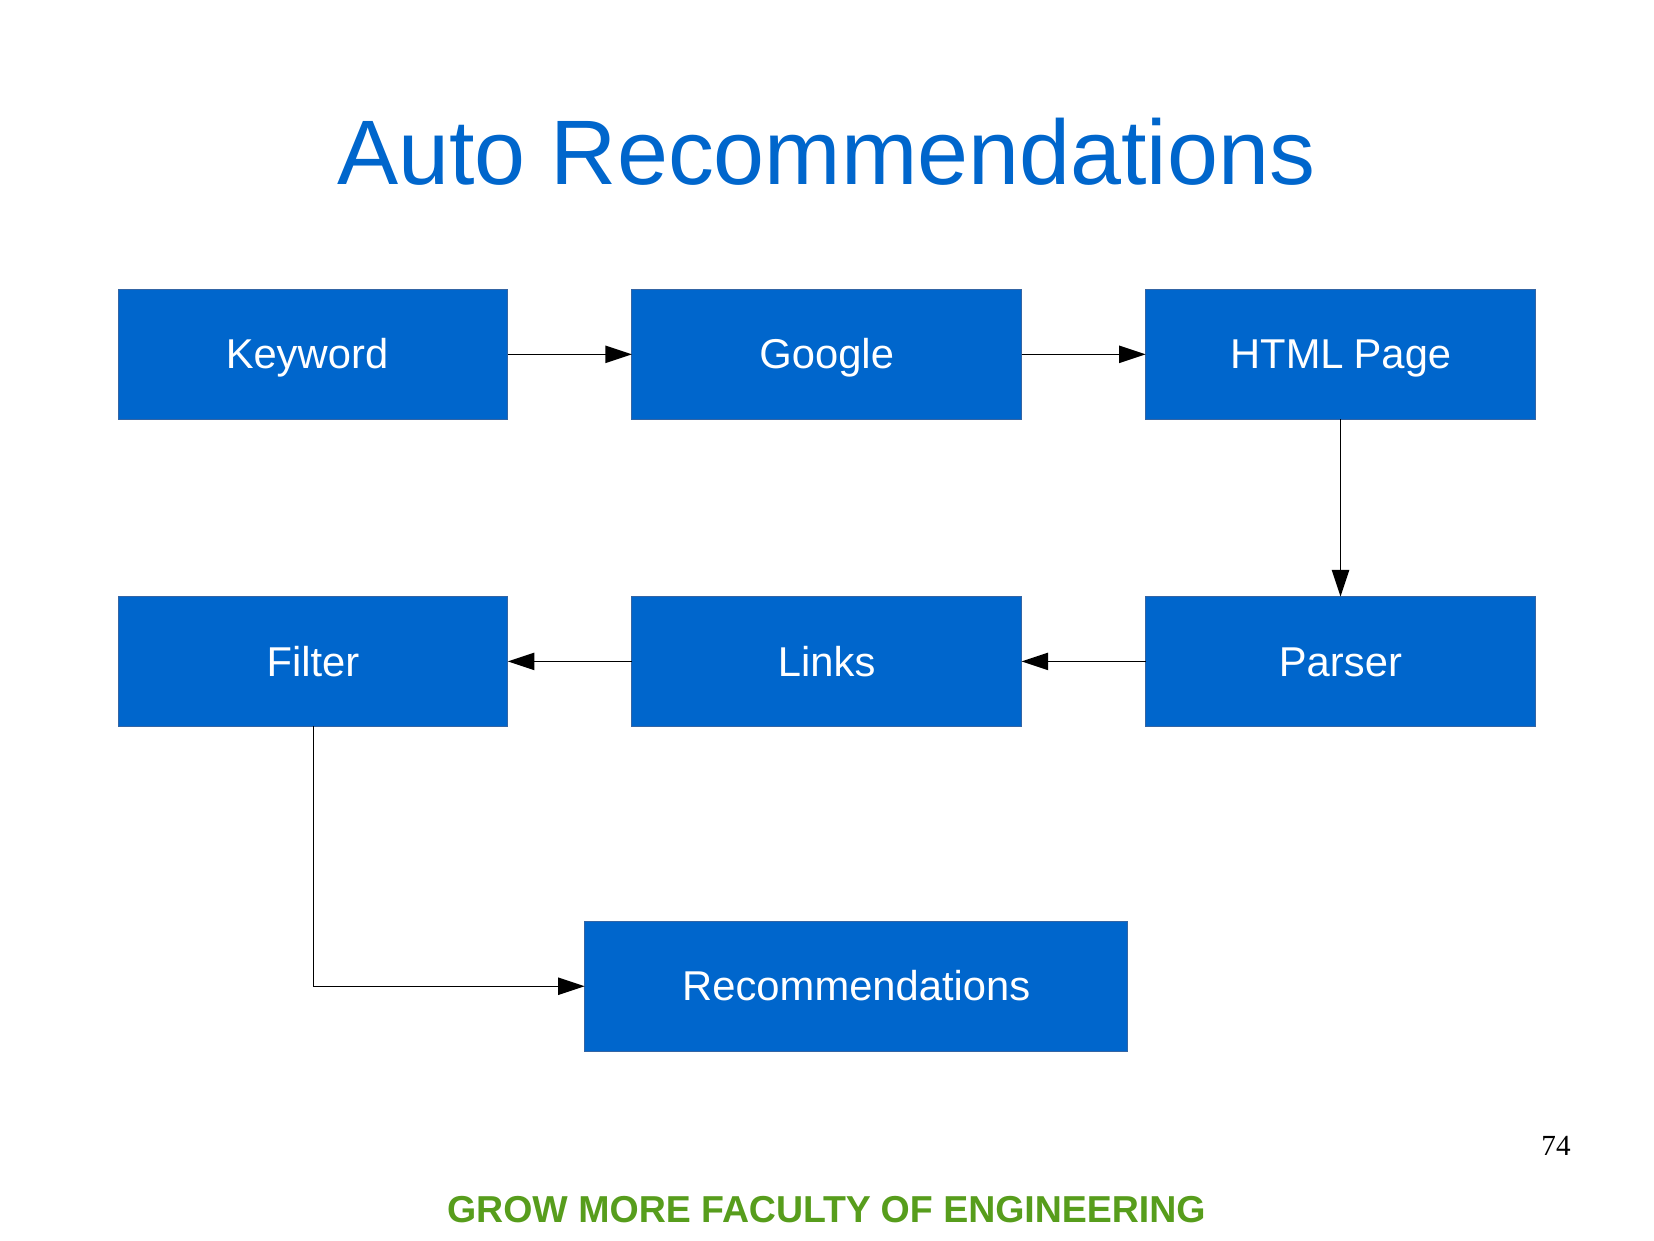

# Auto Recommendations
Keyword
Google
HTML Page
Filter
Links
Parser
Recommendations
74